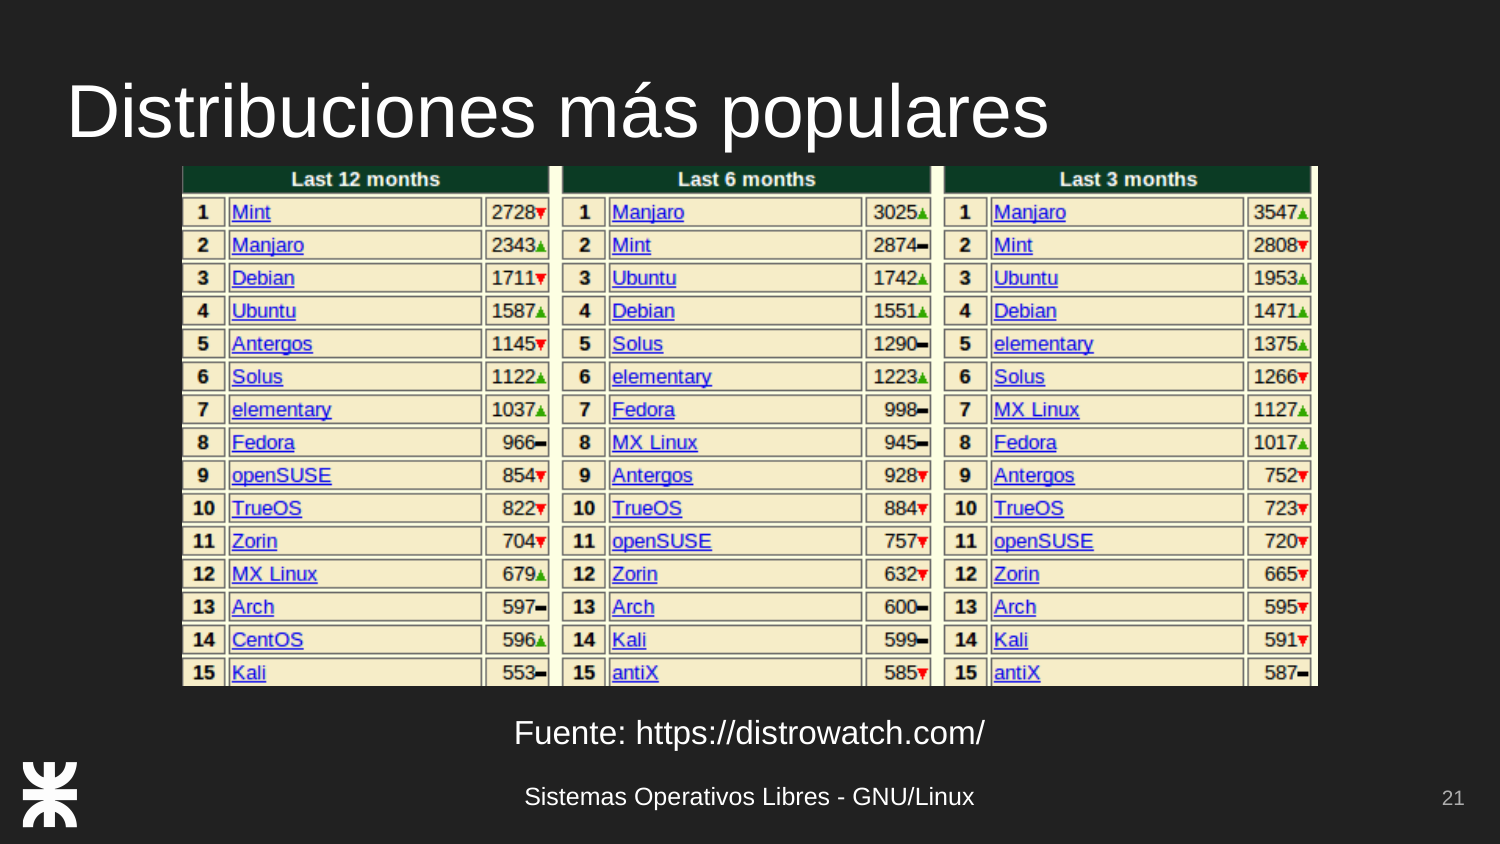

# Distribuciones más populares
Fuente: https://distrowatch.com/
Sistemas Operativos Libres - GNU/Linux